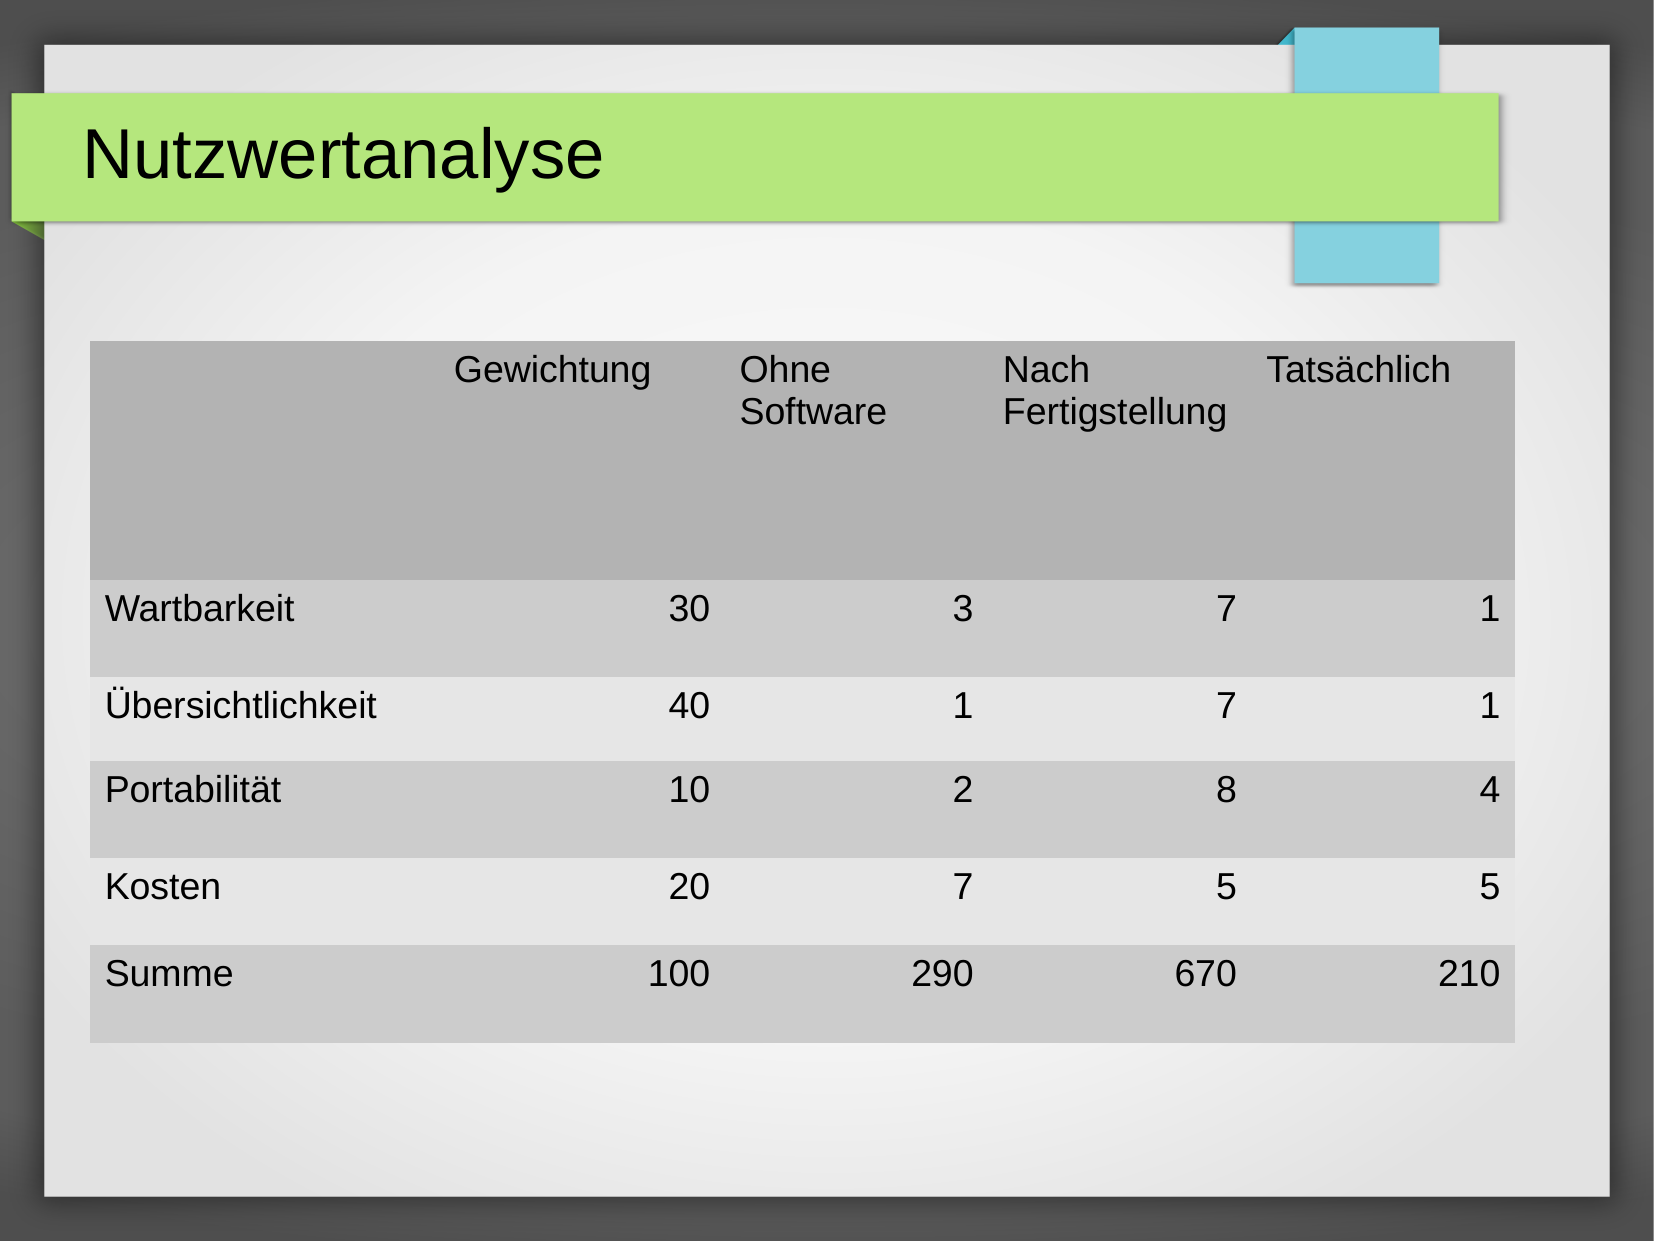

# Nutzwertanalyse
| | Gewichtung | Ohne Software | Nach Fertigstellung | Tatsächlich |
| --- | --- | --- | --- | --- |
| Wartbarkeit | 30 | 3 | 7 | 1 |
| Übersichtlichkeit | 40 | 1 | 7 | 1 |
| Portabilität | 10 | 2 | 8 | 4 |
| Kosten | 20 | 7 | 5 | 5 |
| Summe | 100 | 290 | 670 | 210 |